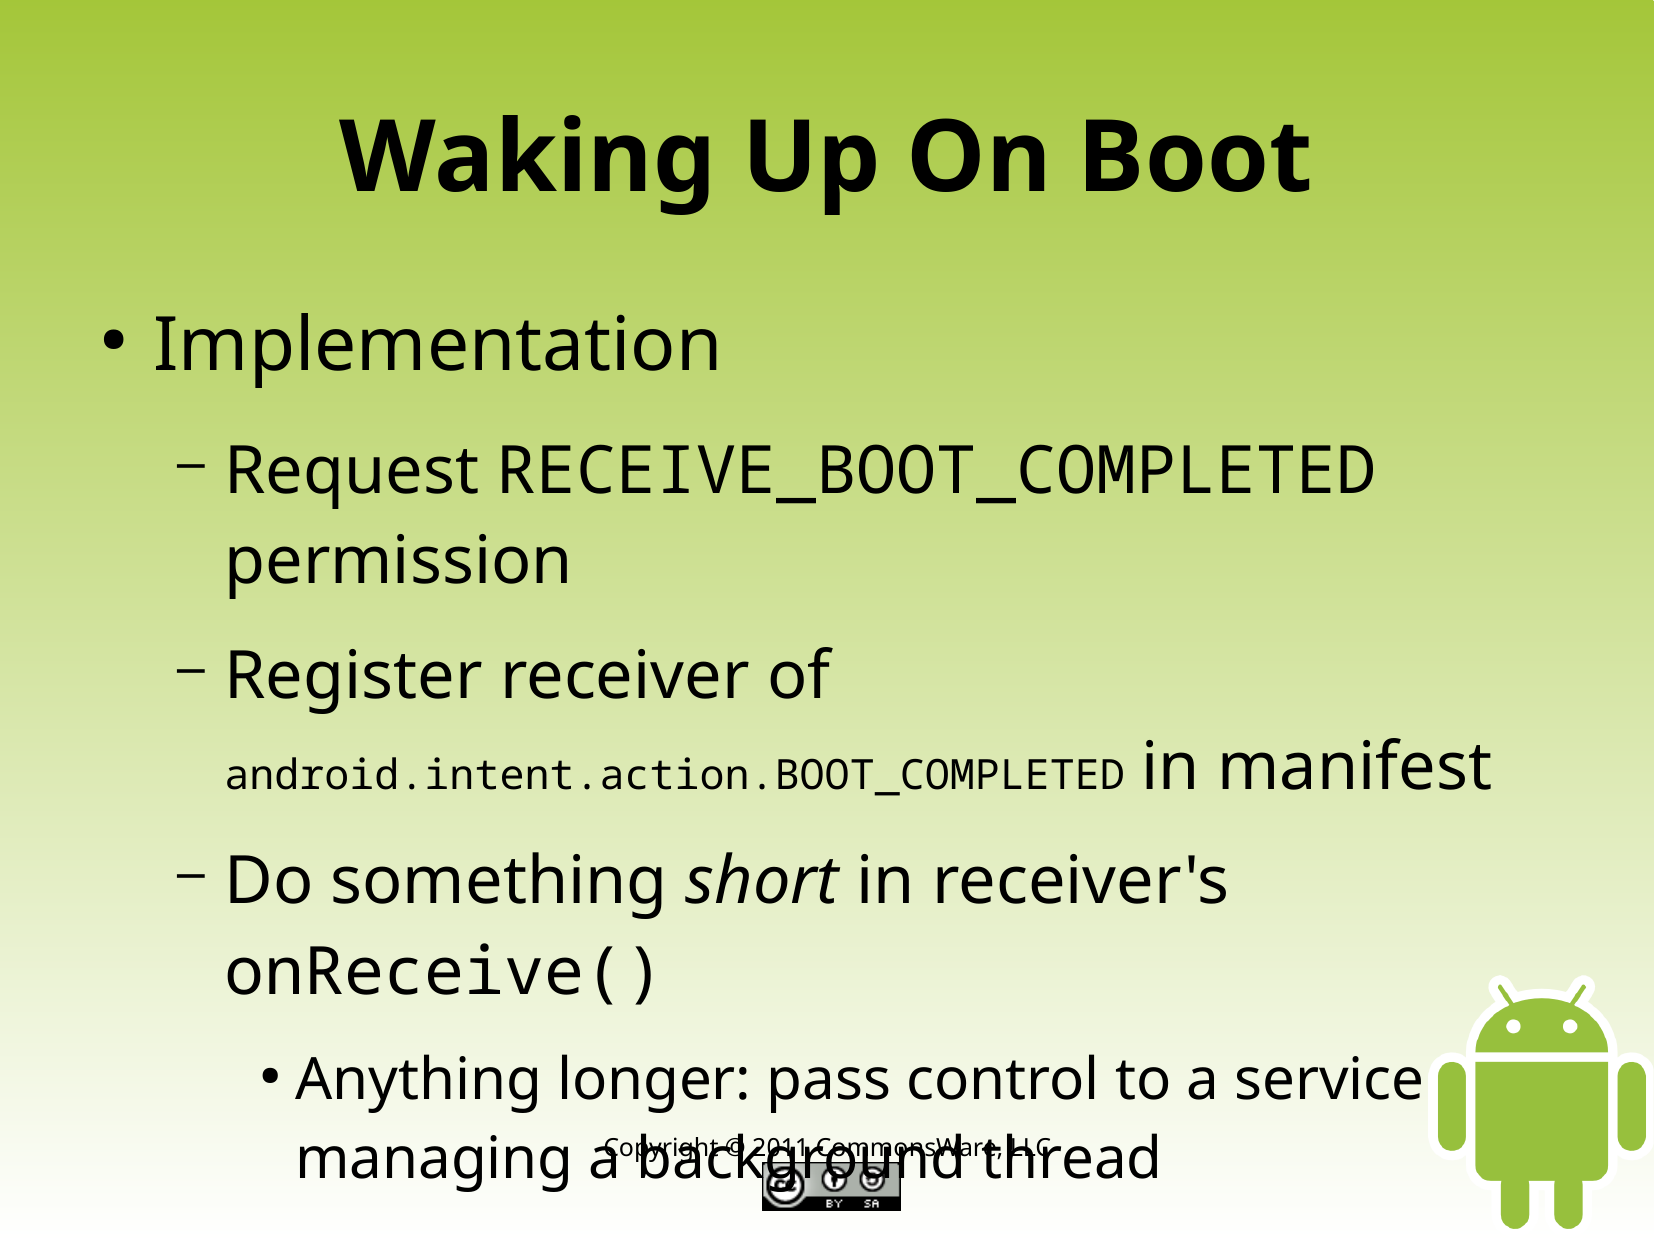

# Waking Up On Boot
Implementation
Request RECEIVE_BOOT_COMPLETED permission
Register receiver of android.intent.action.BOOT_COMPLETED in manifest
Do something short in receiver's onReceive()
Anything longer: pass control to a service
managing a background thread